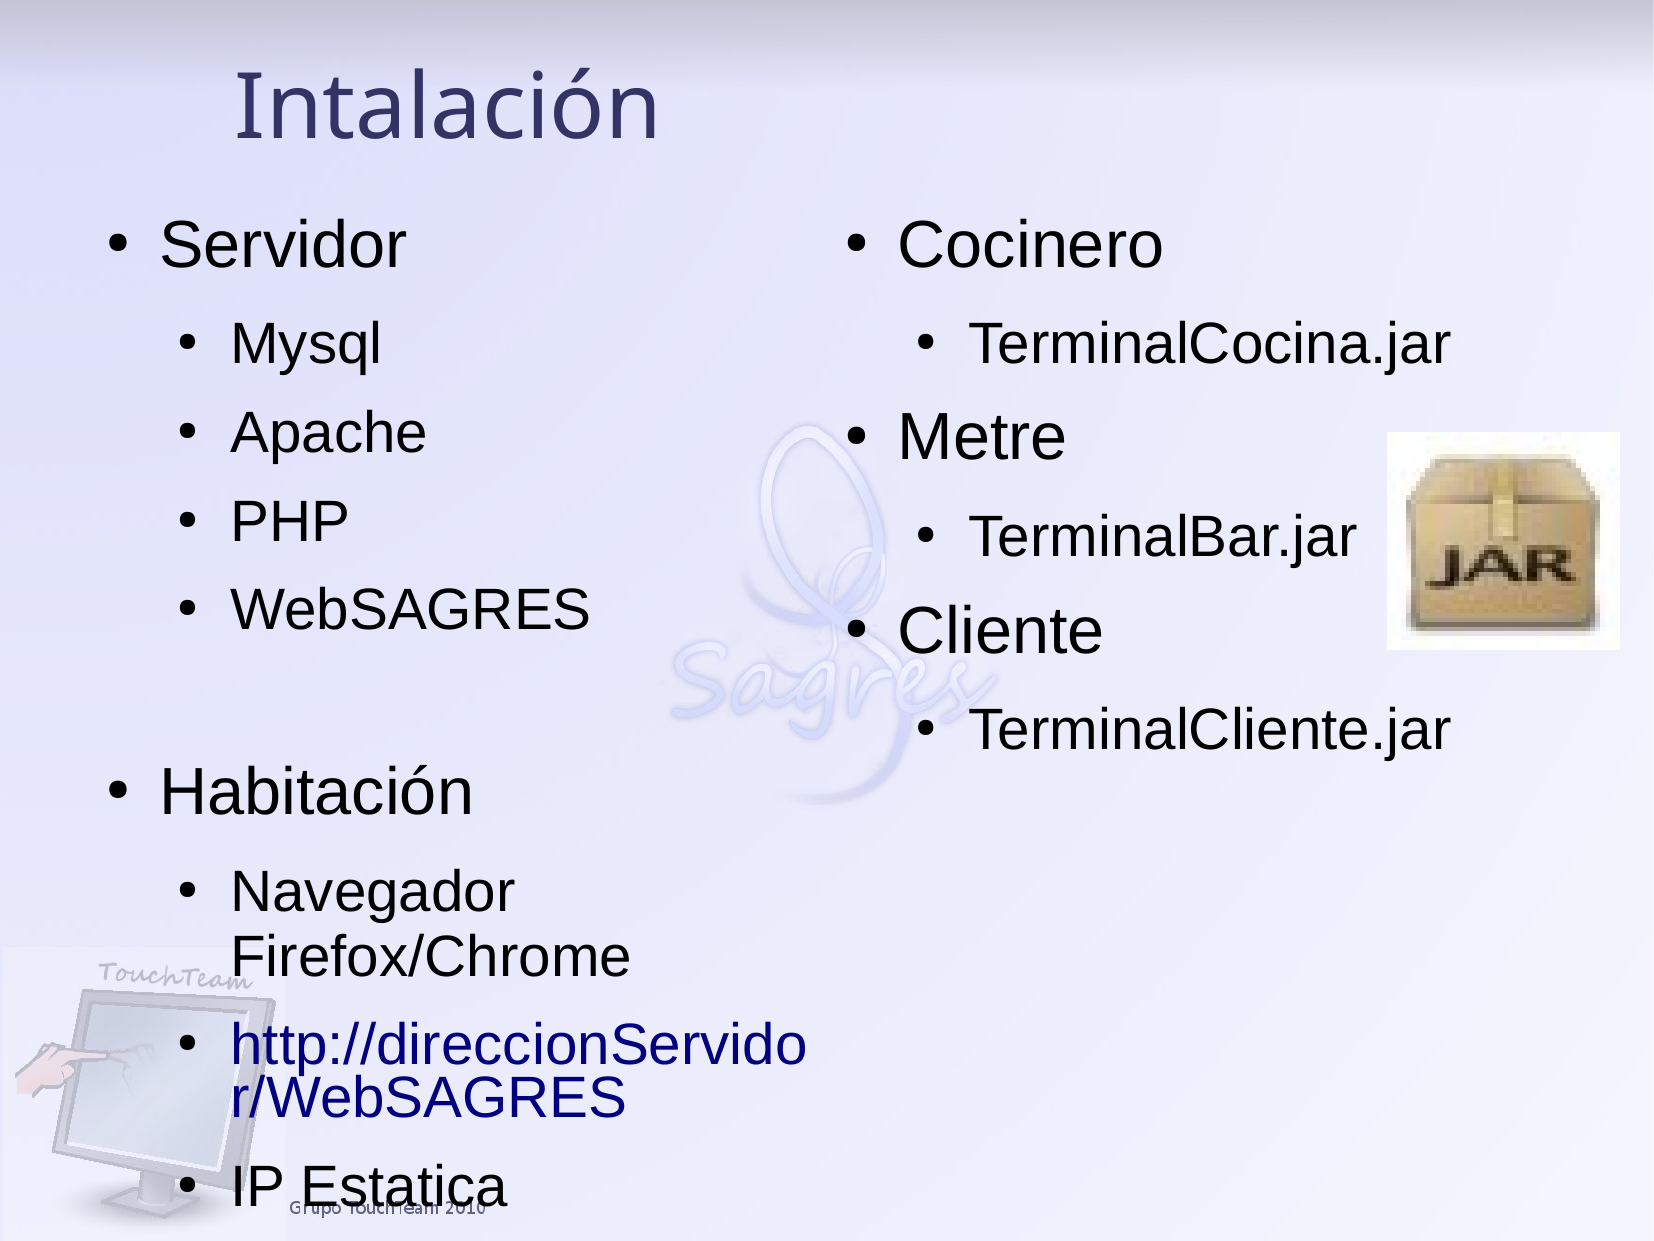

# Intalación
Servidor
Mysql
Apache
PHP
WebSAGRES
Habitación
Navegador Firefox/Chrome
http://direccionServidor/WebSAGRES
IP Estatica
Cocinero
TerminalCocina.jar
Metre
TerminalBar.jar
Cliente
TerminalCliente.jar